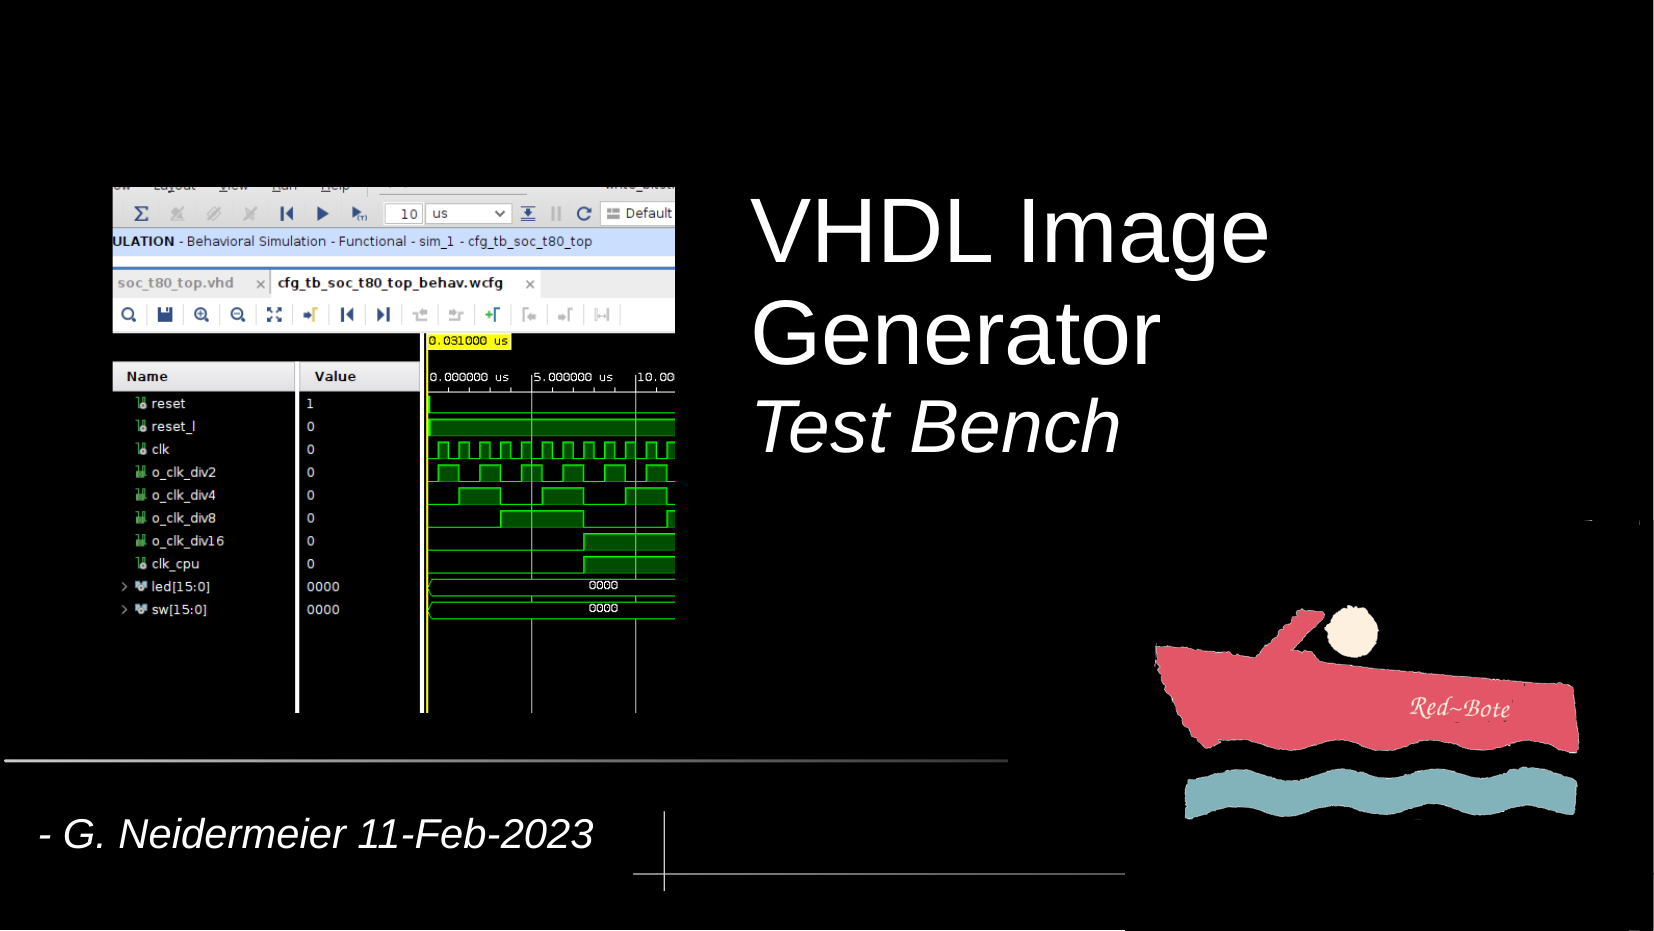

# VHDL Image Generator Test Bench
- G. Neidermeier 11-Feb-2023